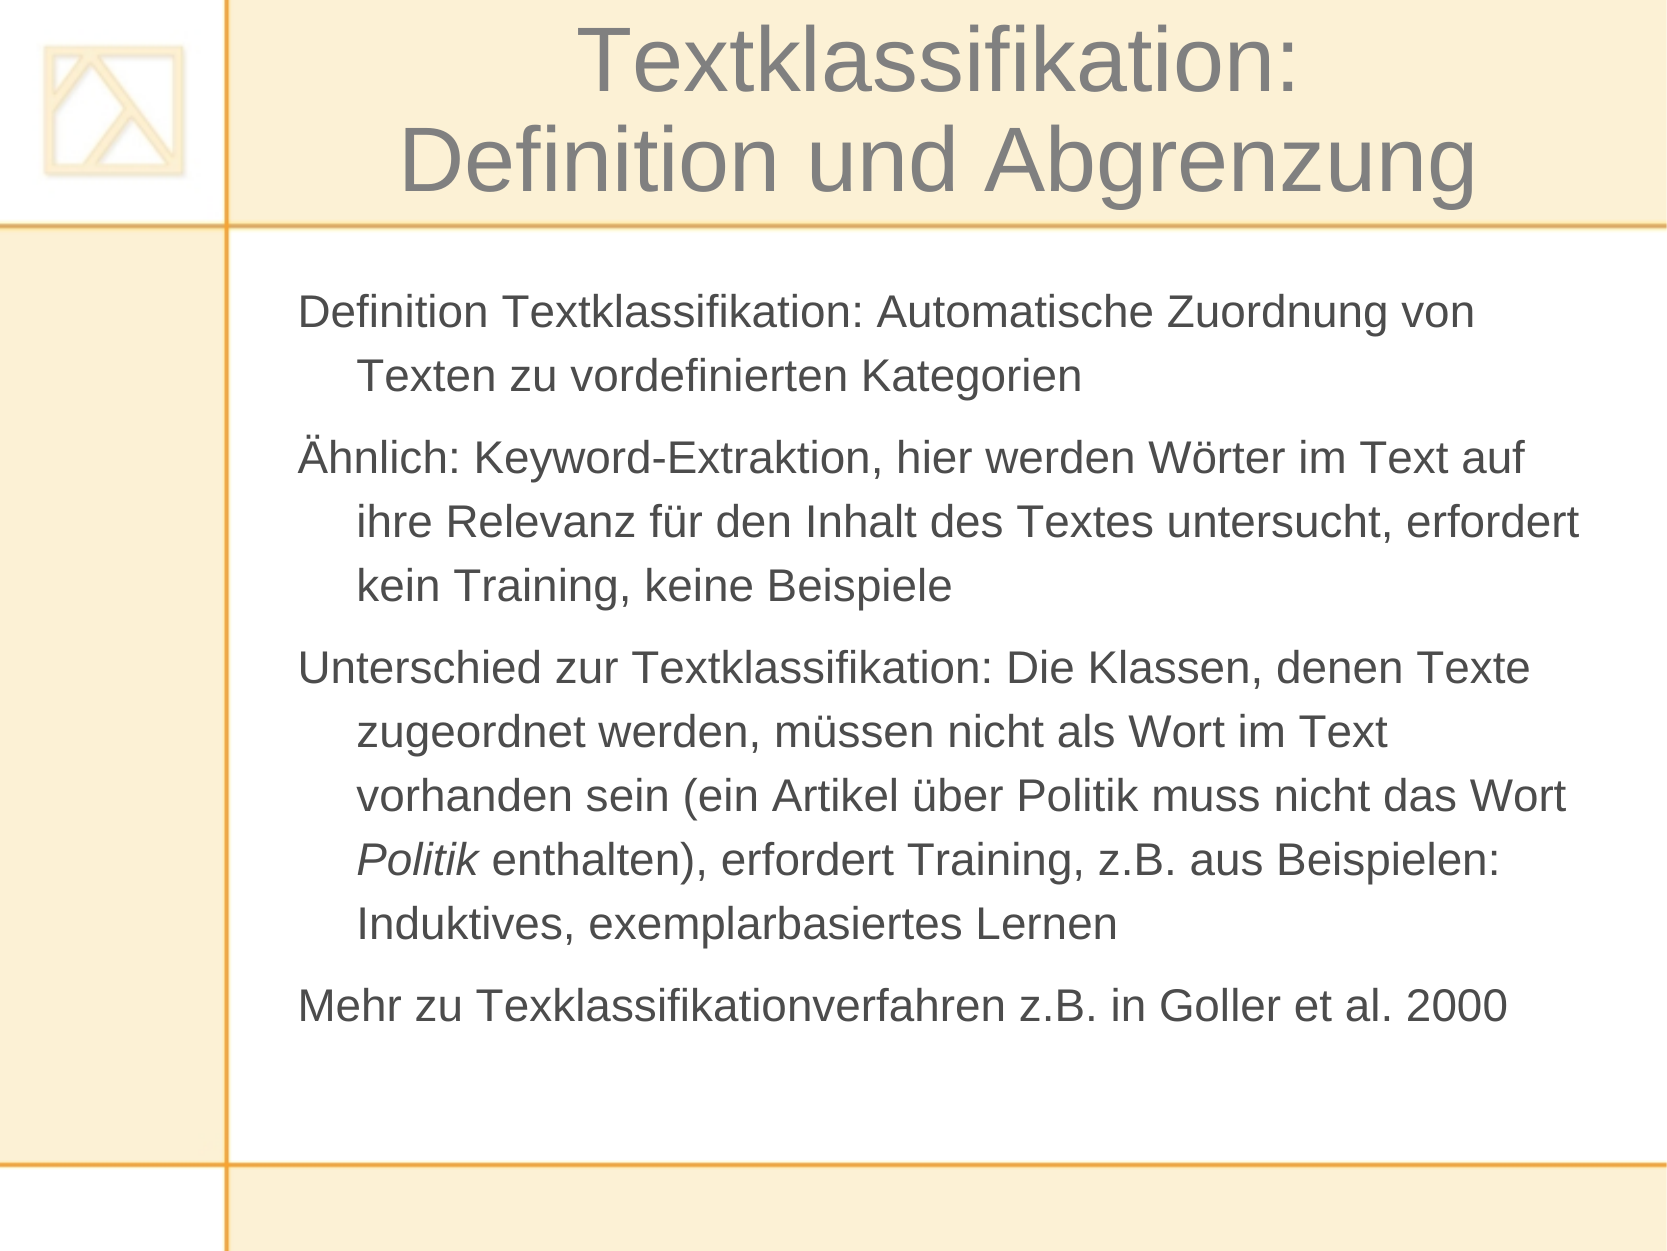

# Textklassifikation: Definition und Abgrenzung
Definition Textklassifikation: Automatische Zuordnung von Texten zu vordefinierten Kategorien
Ähnlich: Keyword-Extraktion, hier werden Wörter im Text auf ihre Relevanz für den Inhalt des Textes untersucht, erfordert kein Training, keine Beispiele
Unterschied zur Textklassifikation: Die Klassen, denen Texte zugeordnet werden, müssen nicht als Wort im Text vorhanden sein (ein Artikel über Politik muss nicht das Wort Politik enthalten), erfordert Training, z.B. aus Beispielen: Induktives, exemplarbasiertes Lernen
Mehr zu Texklassifikationverfahren z.B. in Goller et al. 2000